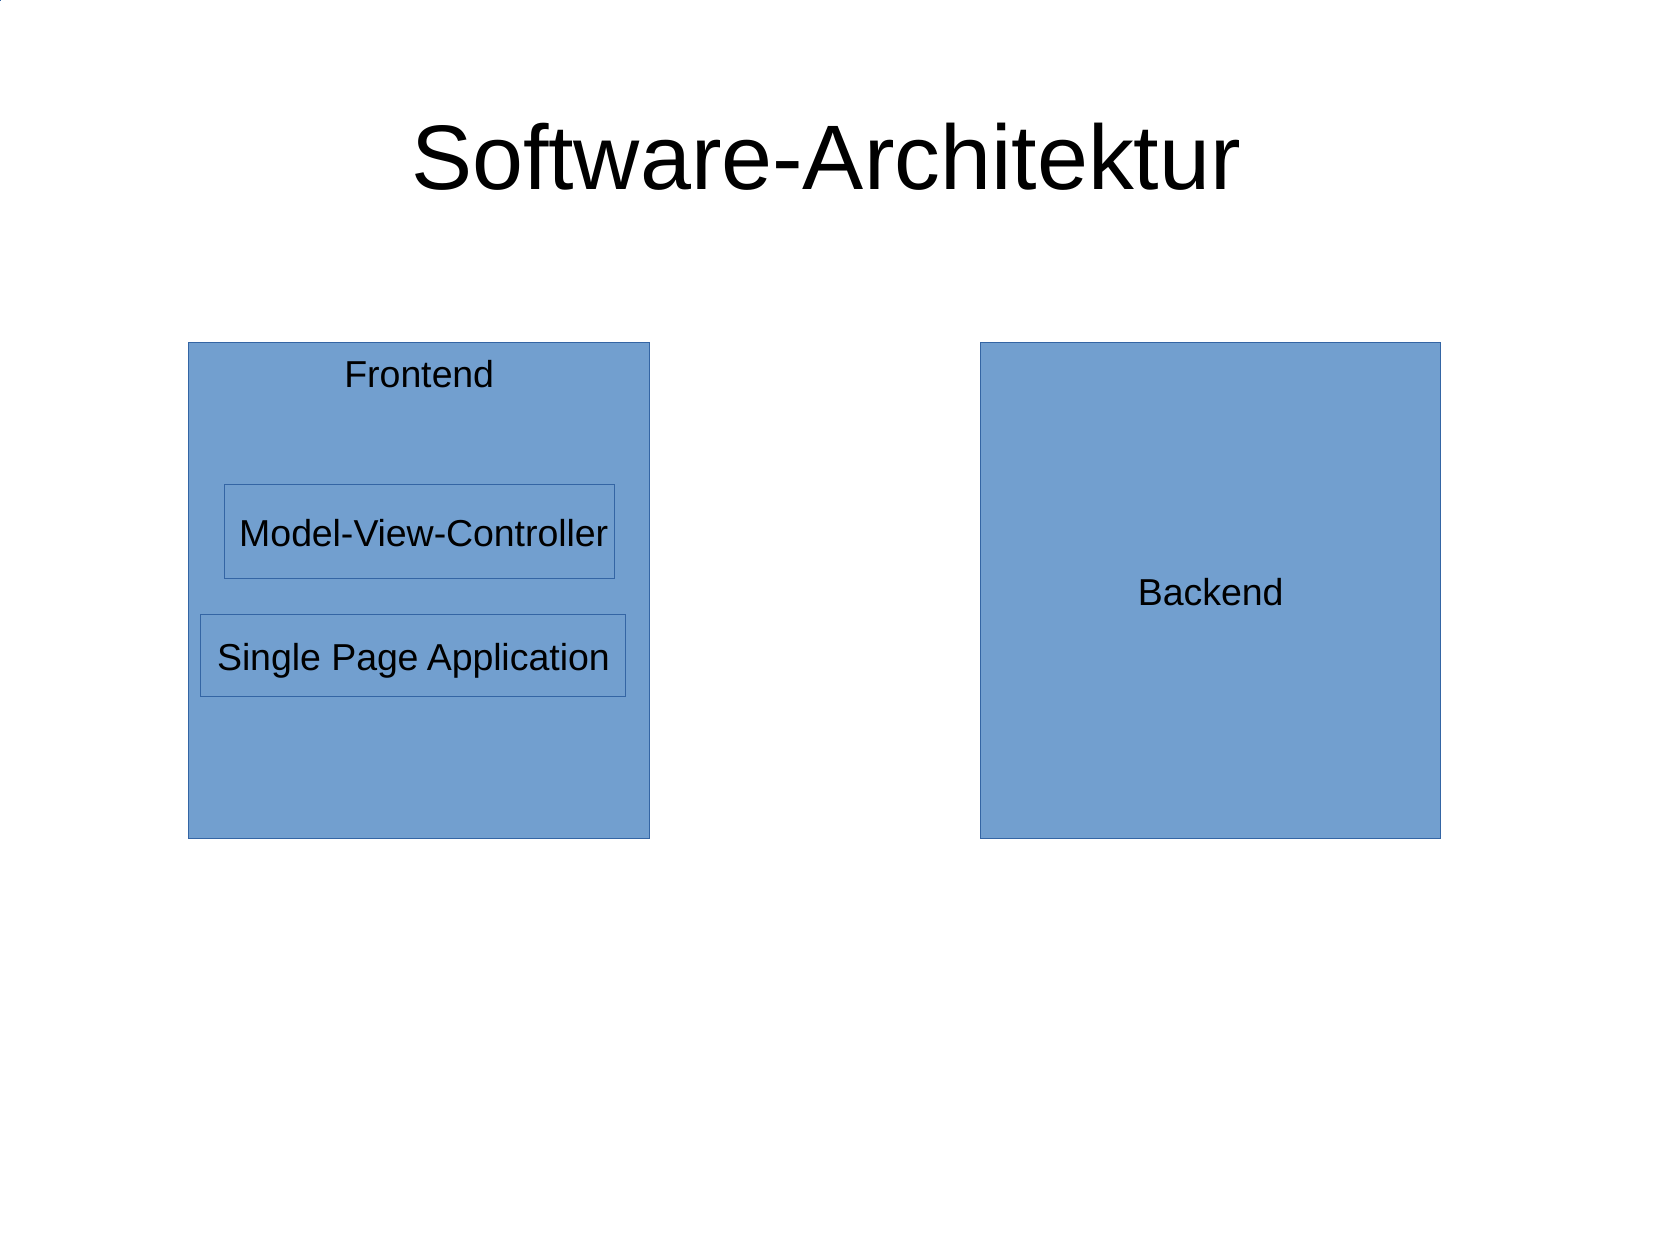

Software-Architektur
Frontend
Backend
Model-View-Controller
Single Page Application